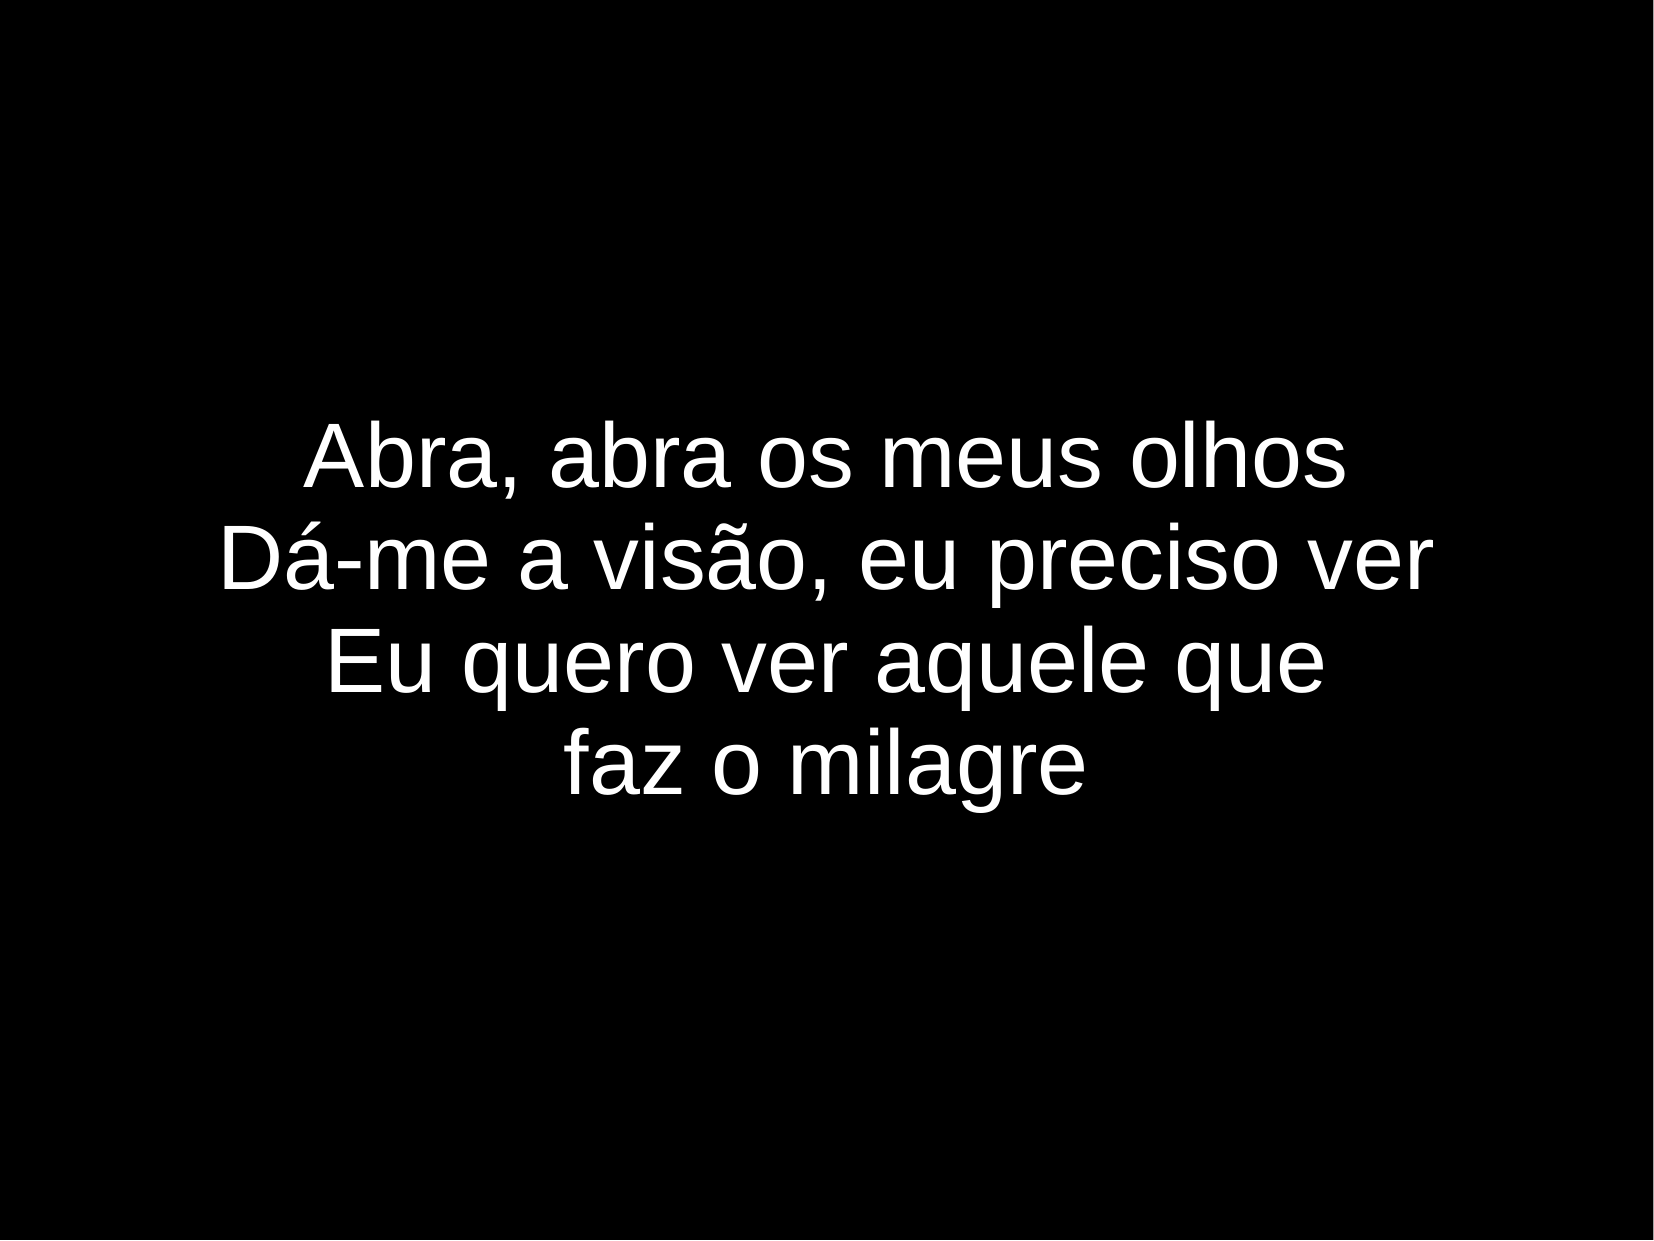

# Abra, abra os meus olhos
Dá-me a visão, eu preciso ver
Eu quero ver aquele que
faz o milagre